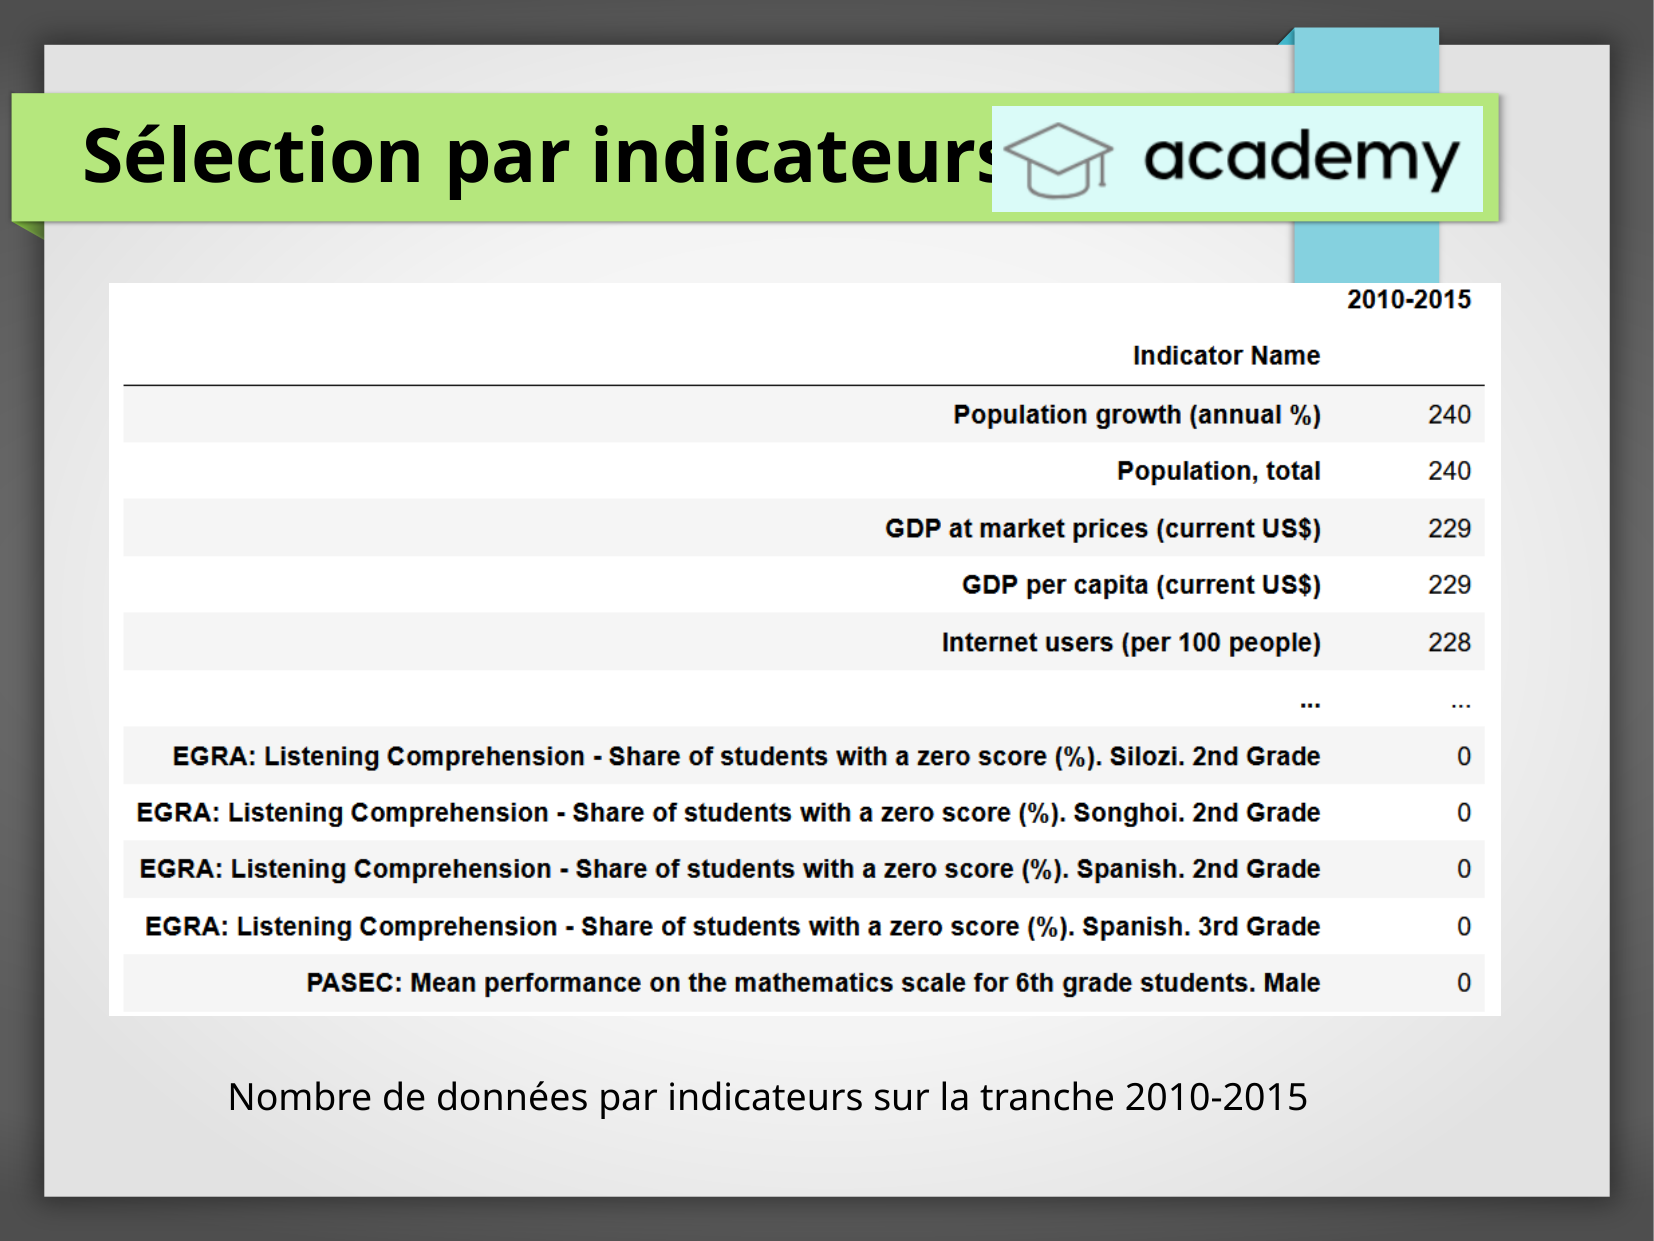

# Sélection par indicateurs
Nombre de données par indicateurs sur la tranche 2010-2015